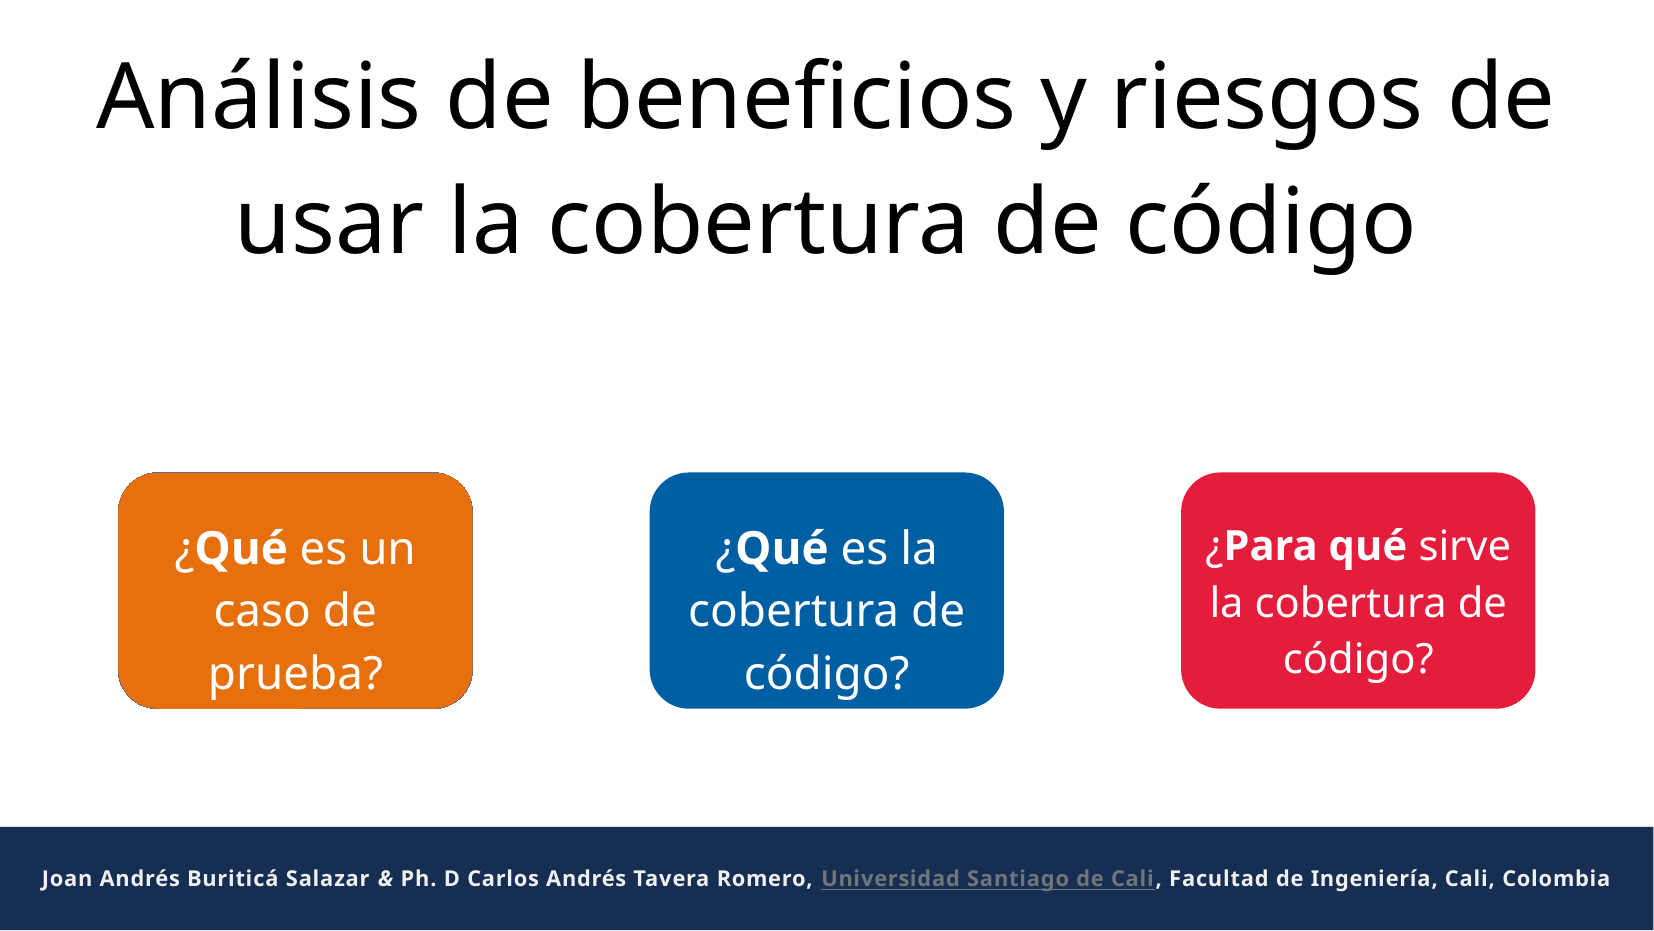

# Análisis de beneficios y riesgos de usar la cobertura de código
¿Qué es un caso de prueba?
¿Qué es la cobertura de código?
¿Para qué sirve la cobertura de código?